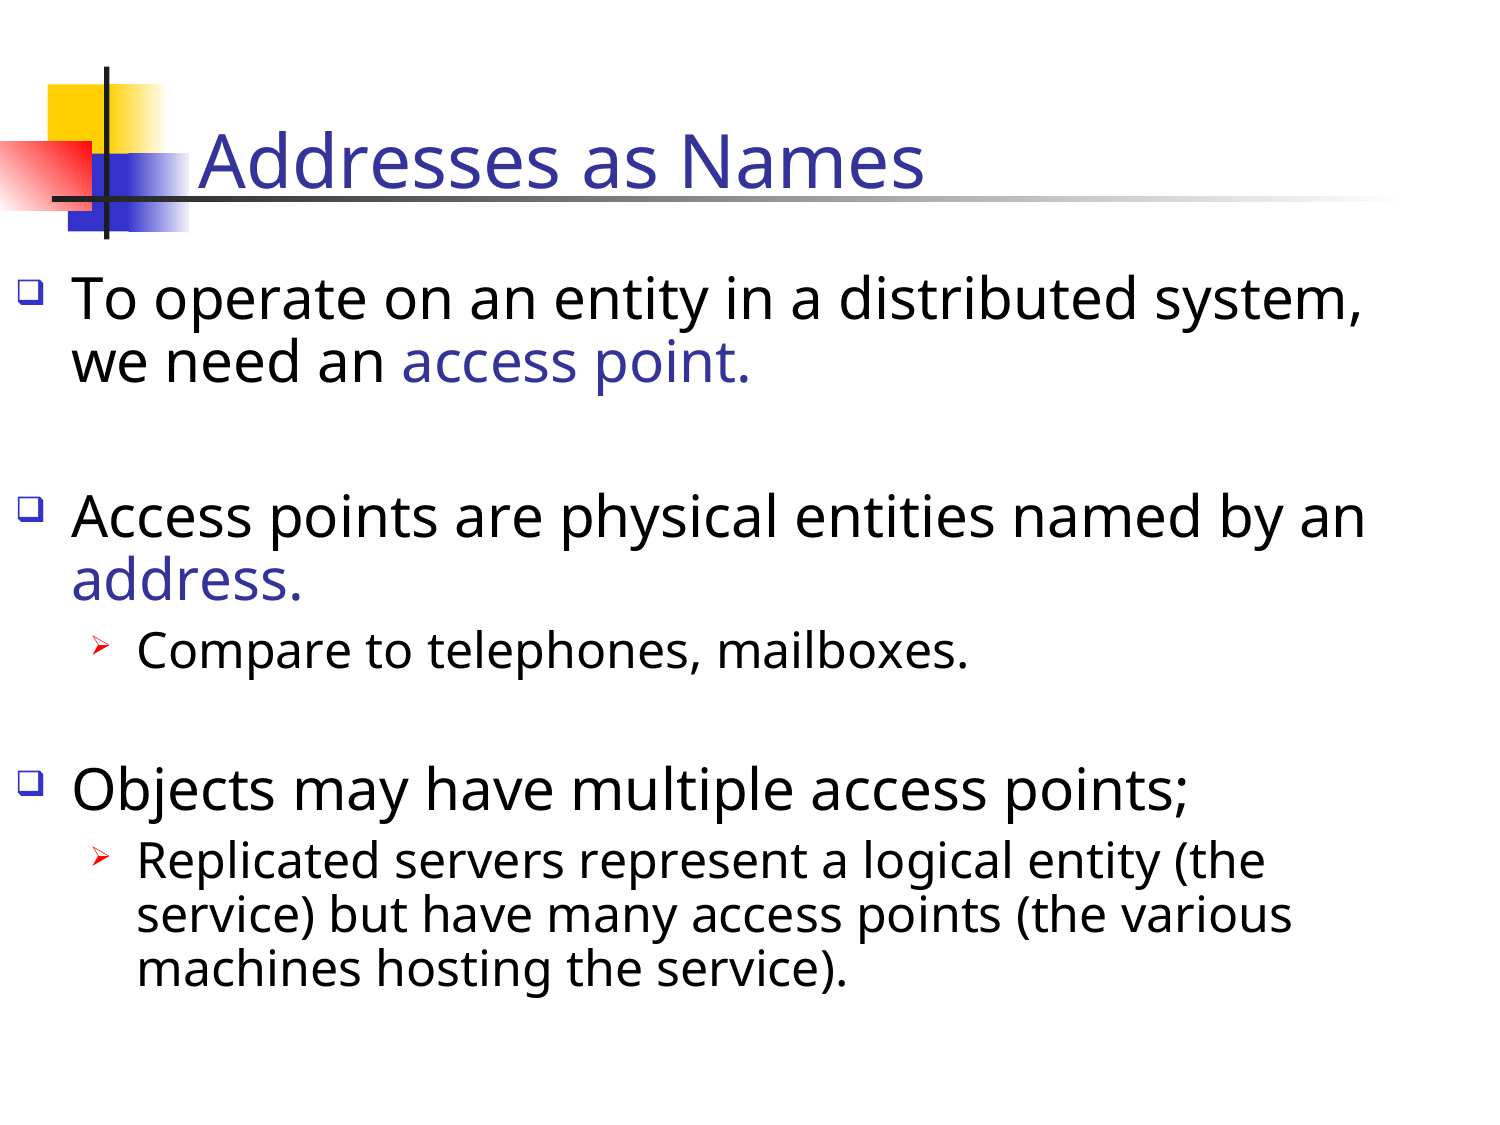

Addresses as Names
To operate on an entity in a distributed system, we need an access point.
Access points are physical entities named by an address.
Compare to telephones, mailboxes.
Objects may have multiple access points;
Replicated servers represent a logical entity (the service) but have many access points (the various machines hosting the service).